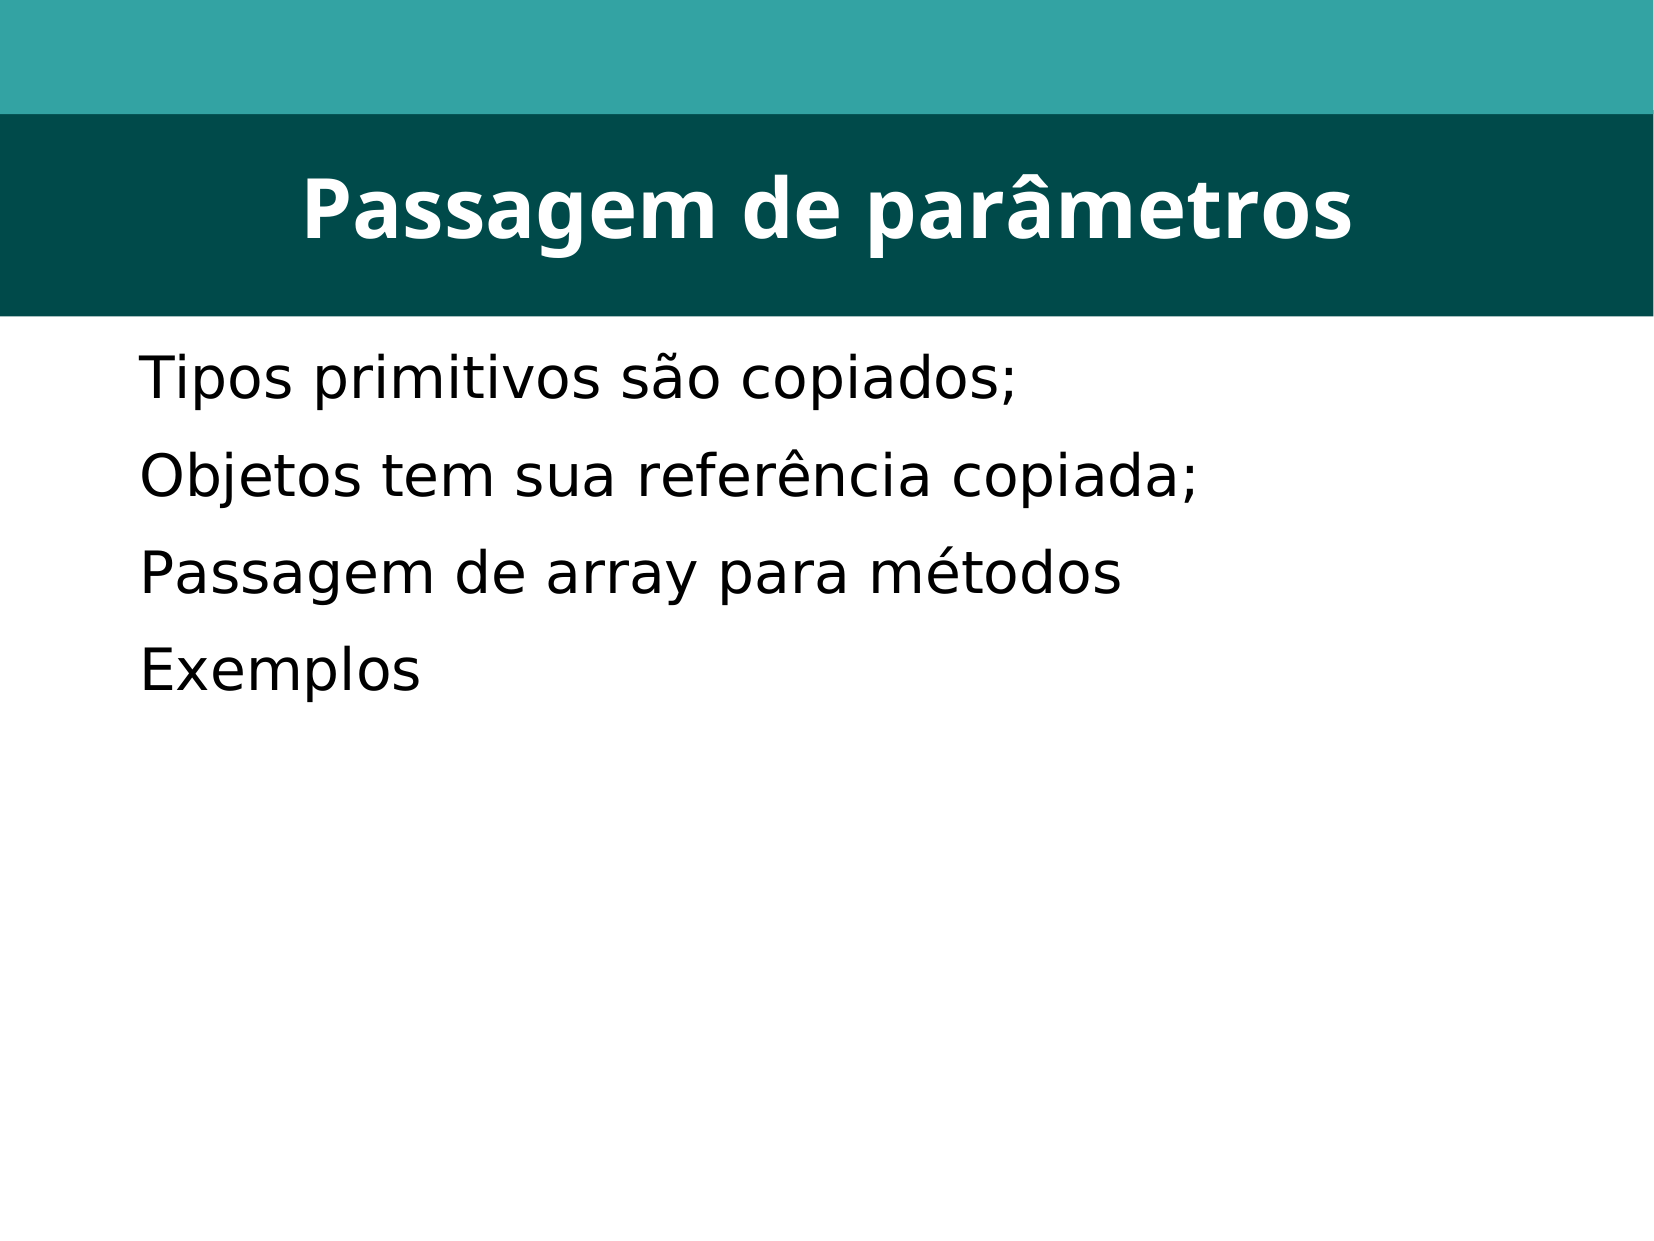

# Passagem de parâmetros
Tipos primitivos são copiados;
Objetos tem sua referência copiada;
Passagem de array para métodos
Exemplos